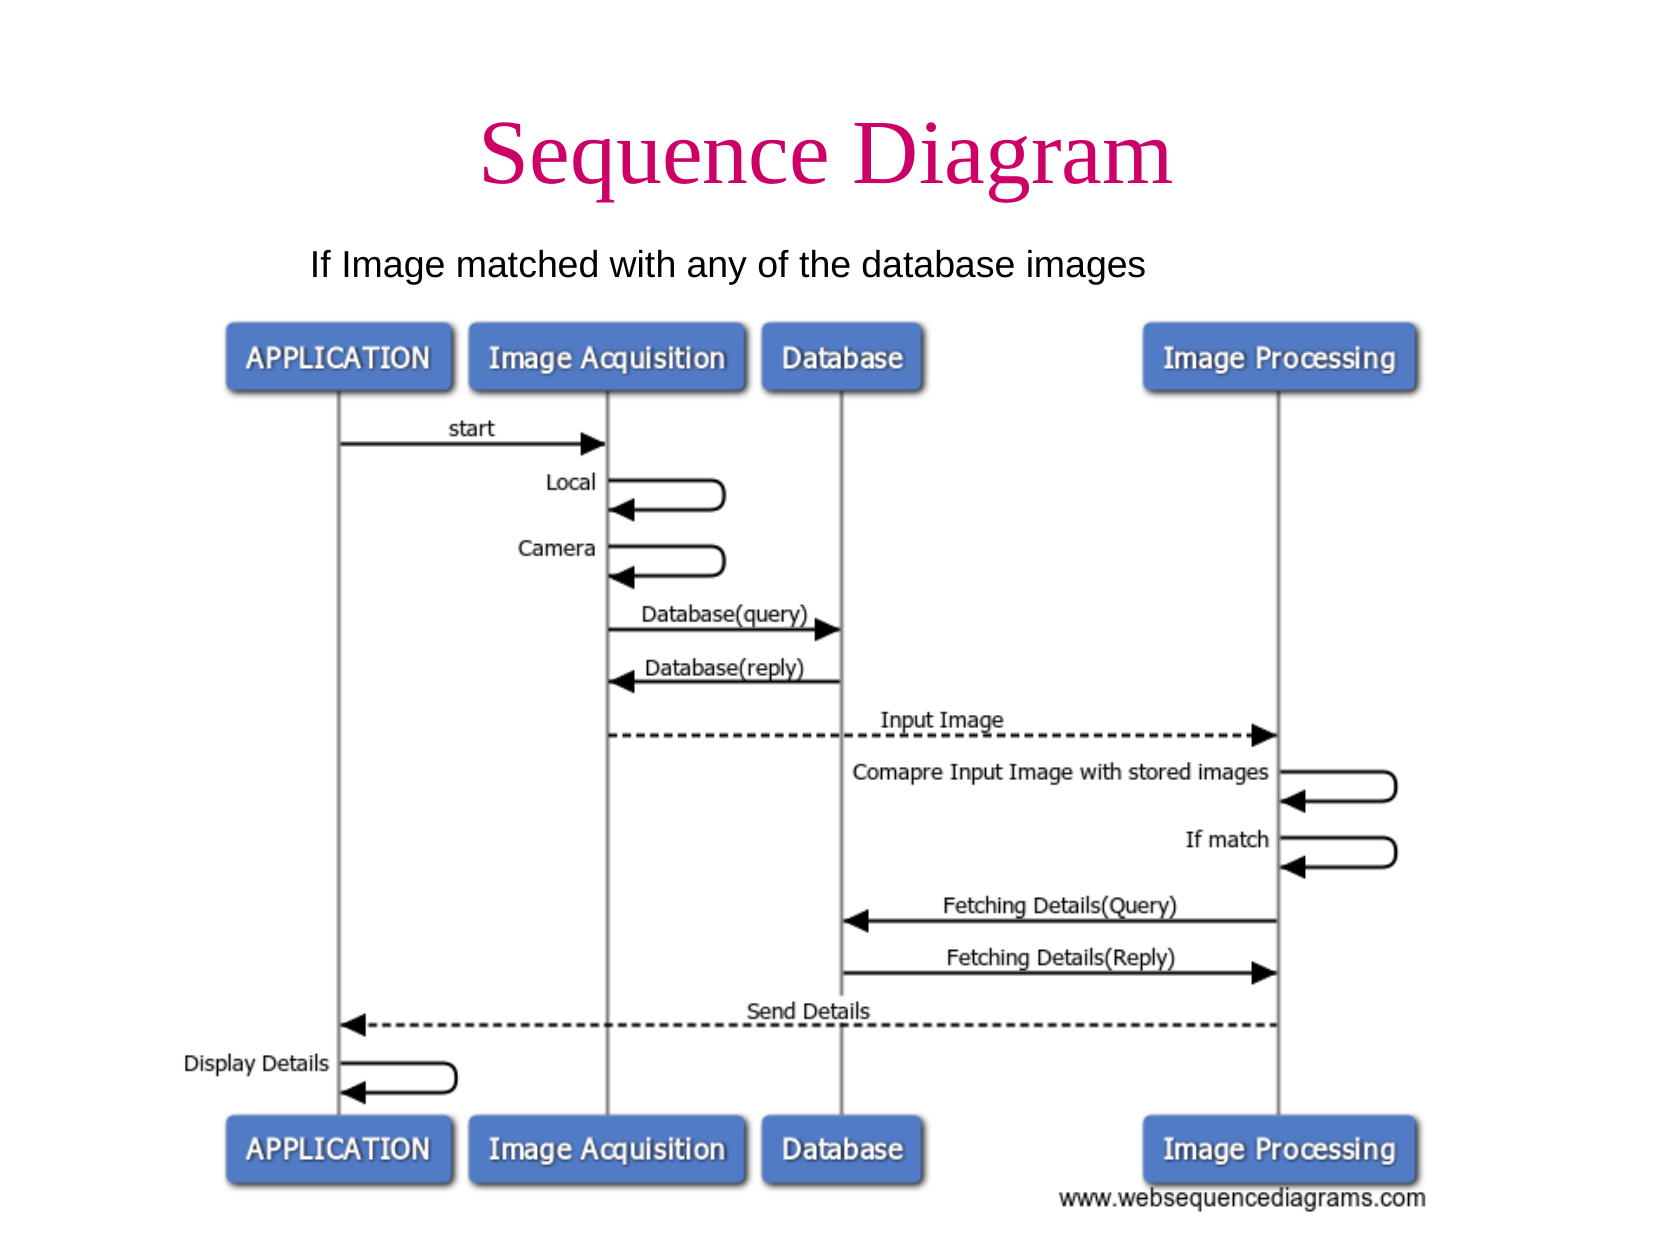

# Sequence Diagram
If Image matched with any of the database images